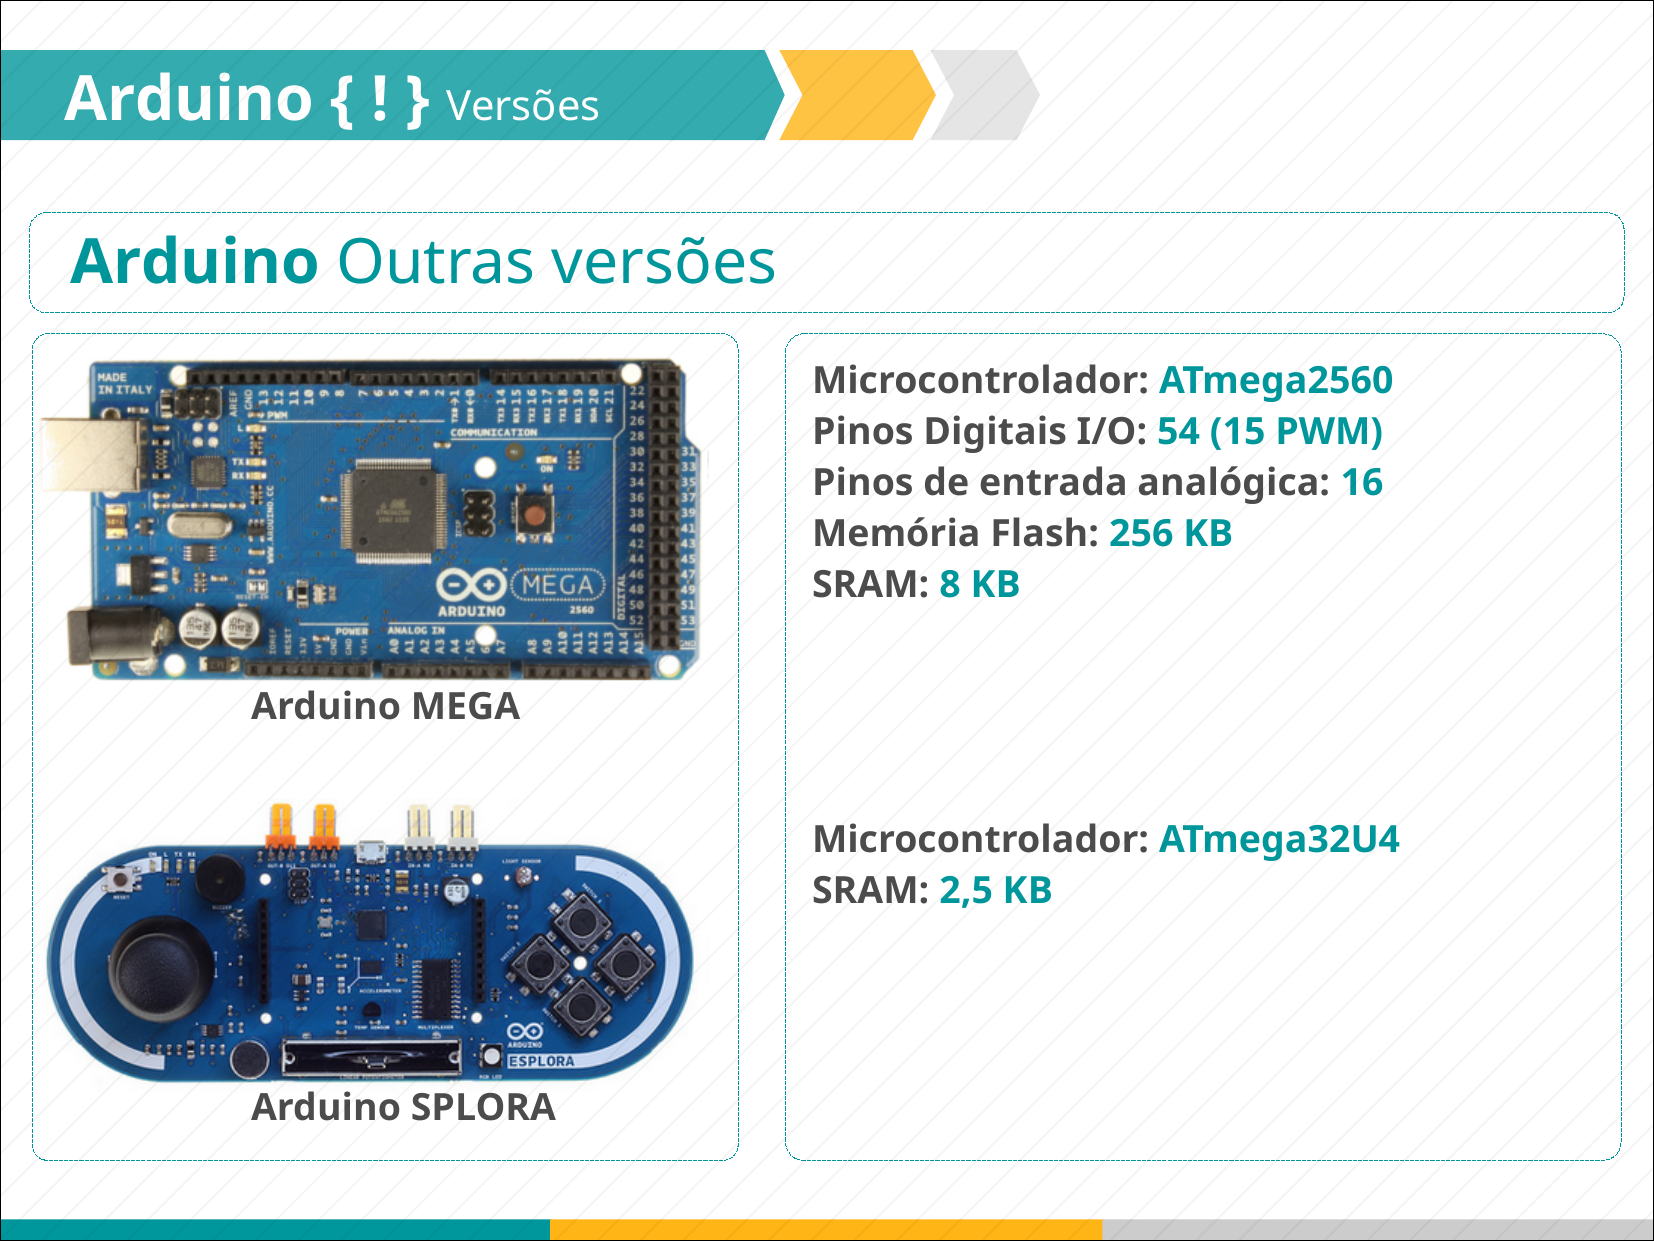

Arduino { ! } Versões
Arduino Outras versões
Microcontrolador: ATmega2560
Pinos Digitais I/O: 54 (15 PWM)
Pinos de entrada analógica: 16
Memória Flash: 256 KB
SRAM: 8 KB
Microcontrolador: ATmega32U4
SRAM: 2,5 KB
Arduino MEGA
Arduino SPLORA